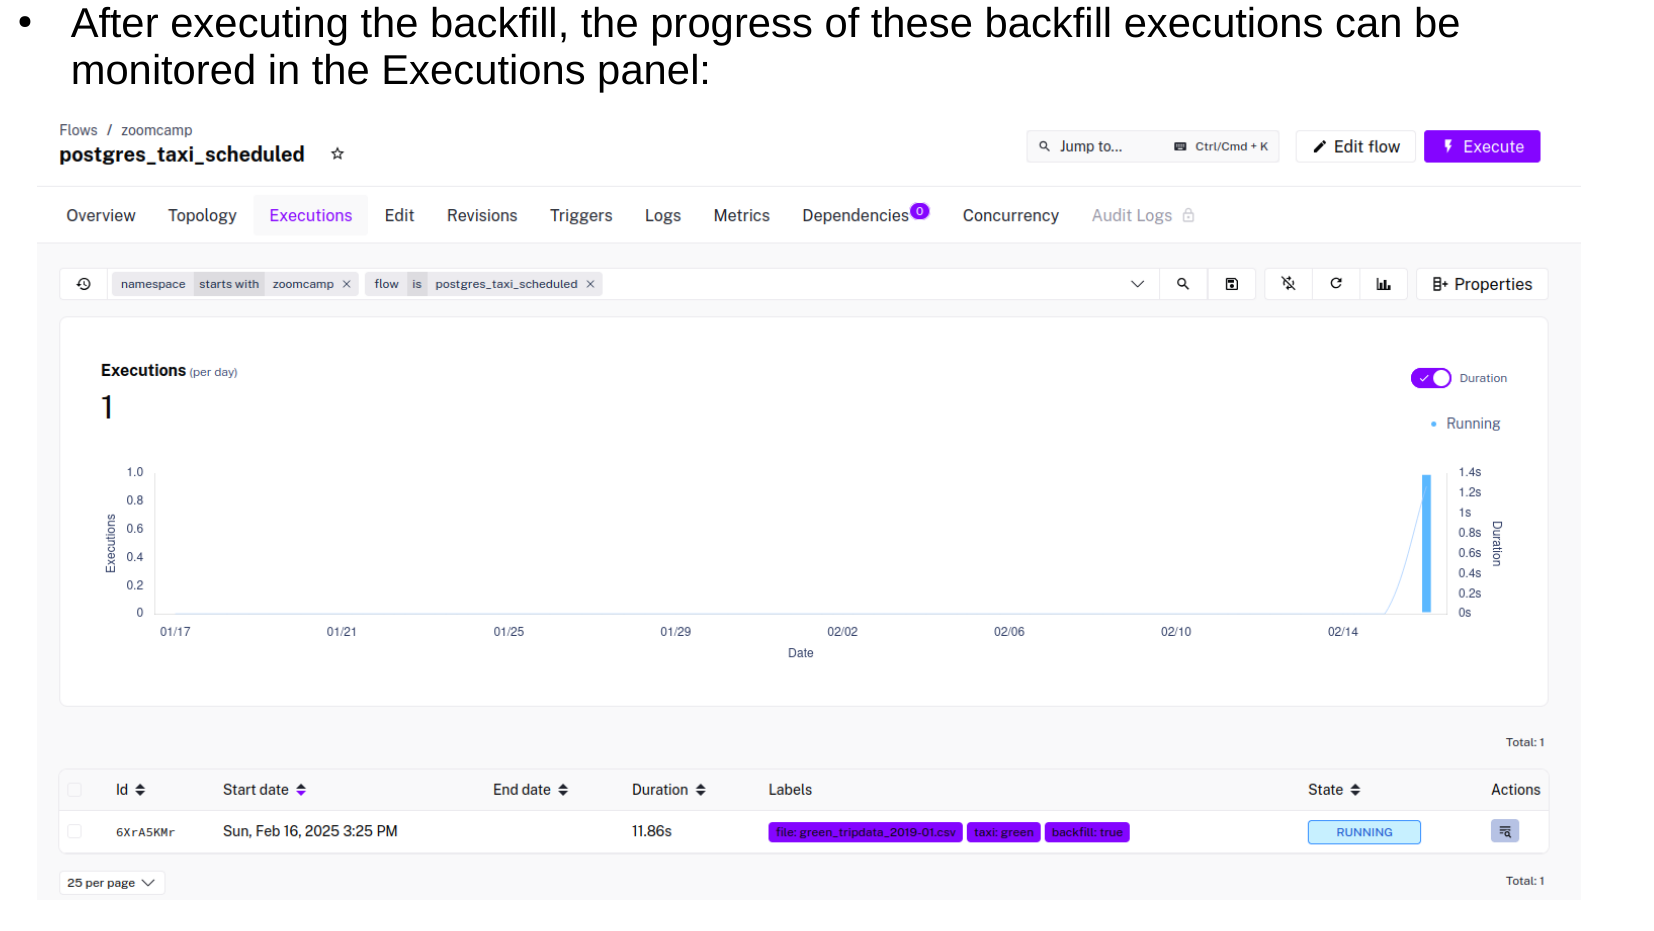

# After executing the backfill, the progress of these backfill executions can be monitored in the Executions panel: